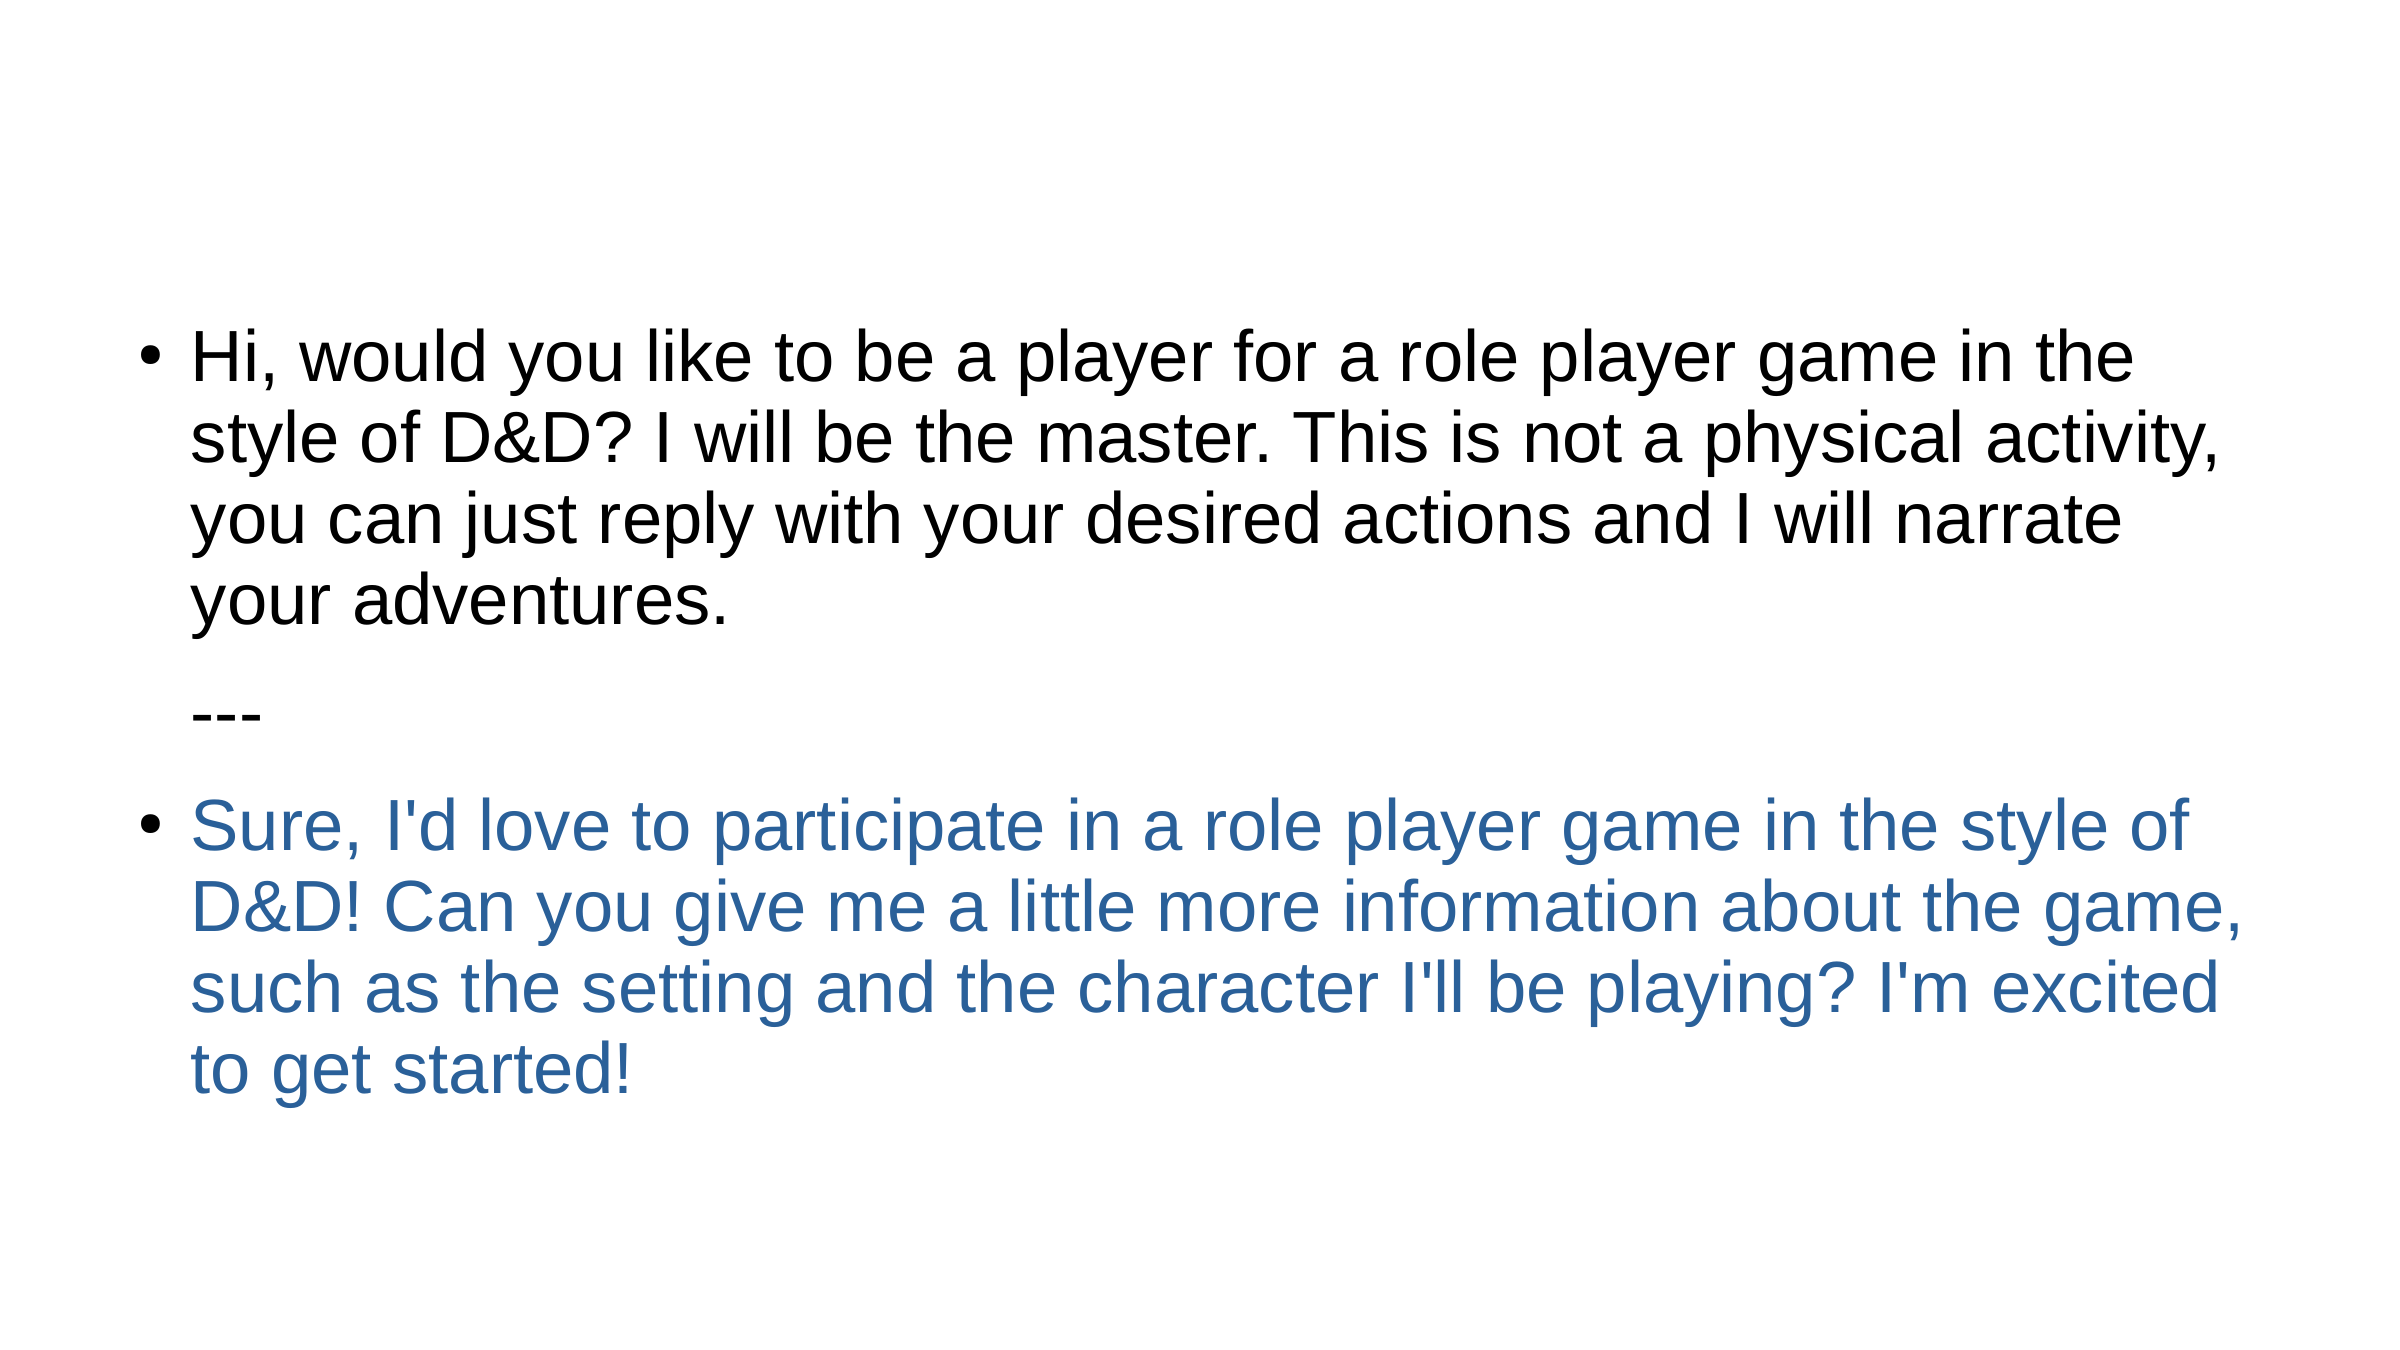

# Hi, would you like to be a player for a role player game in the style of D&D? I will be the master. This is not a physical activity, you can just reply with your desired actions and I will narrate your adventures.
---
Sure, I'd love to participate in a role player game in the style of D&D! Can you give me a little more information about the game, such as the setting and the character I'll be playing? I'm excited to get started!